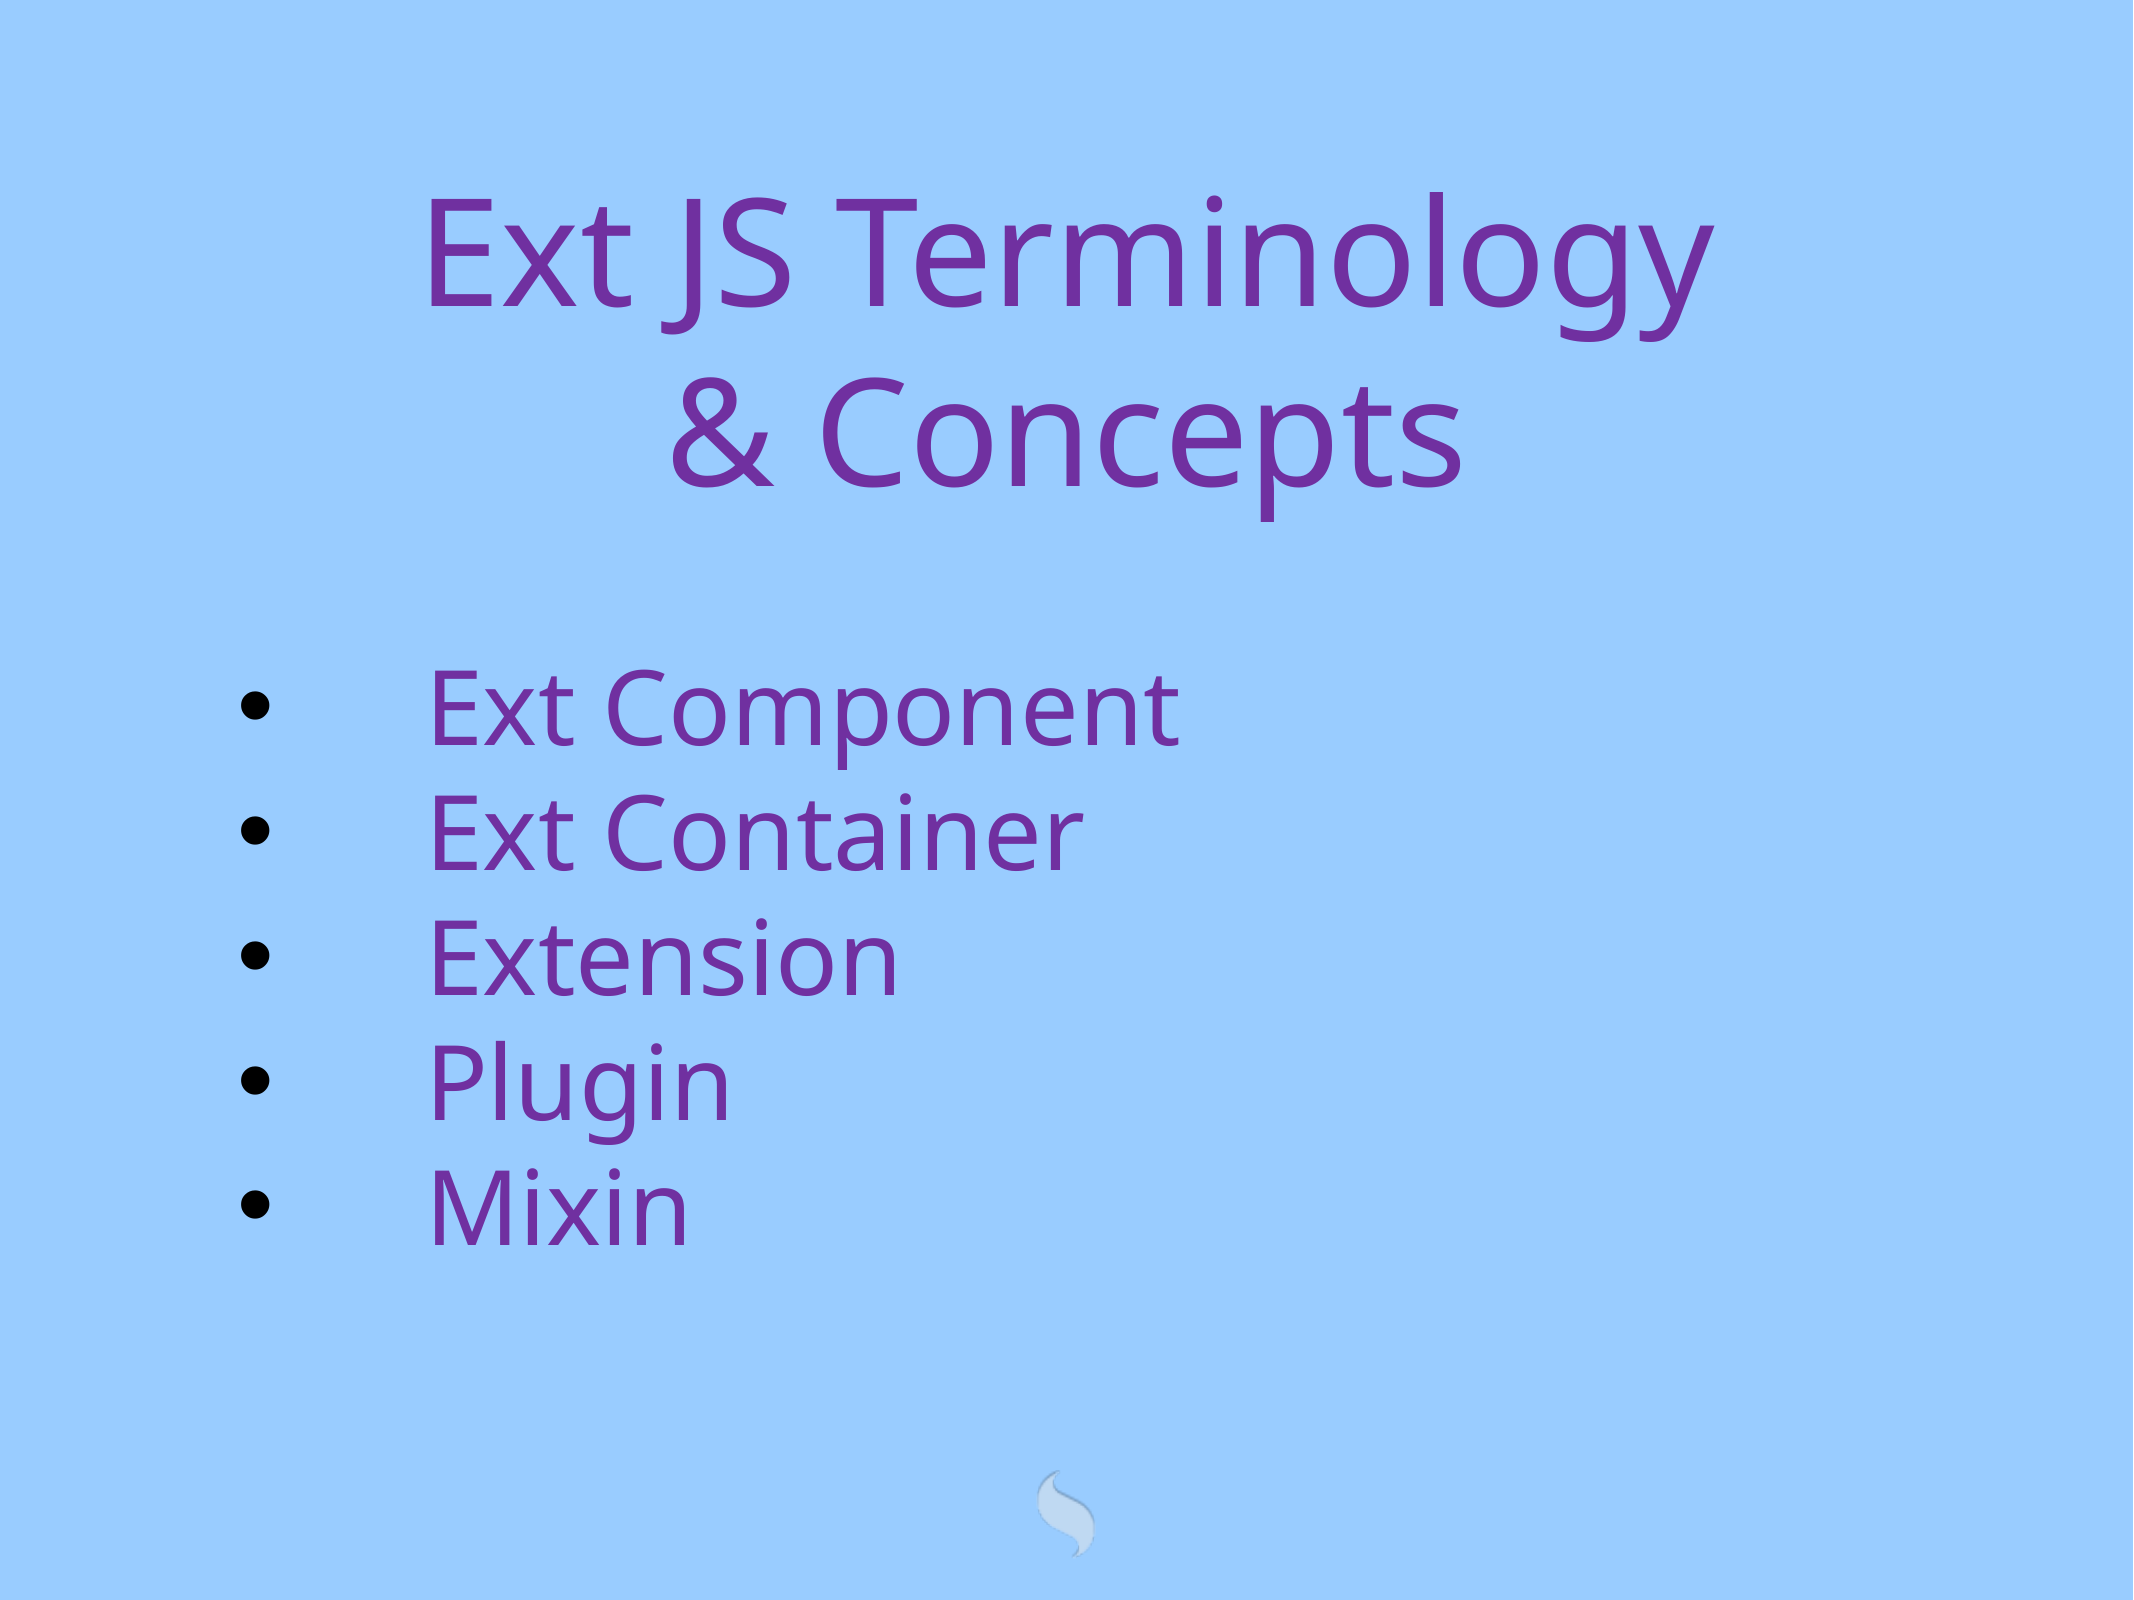

Ext JS Terminology & Concepts
Ext Component
Ext Container
Extension
Plugin
Mixin